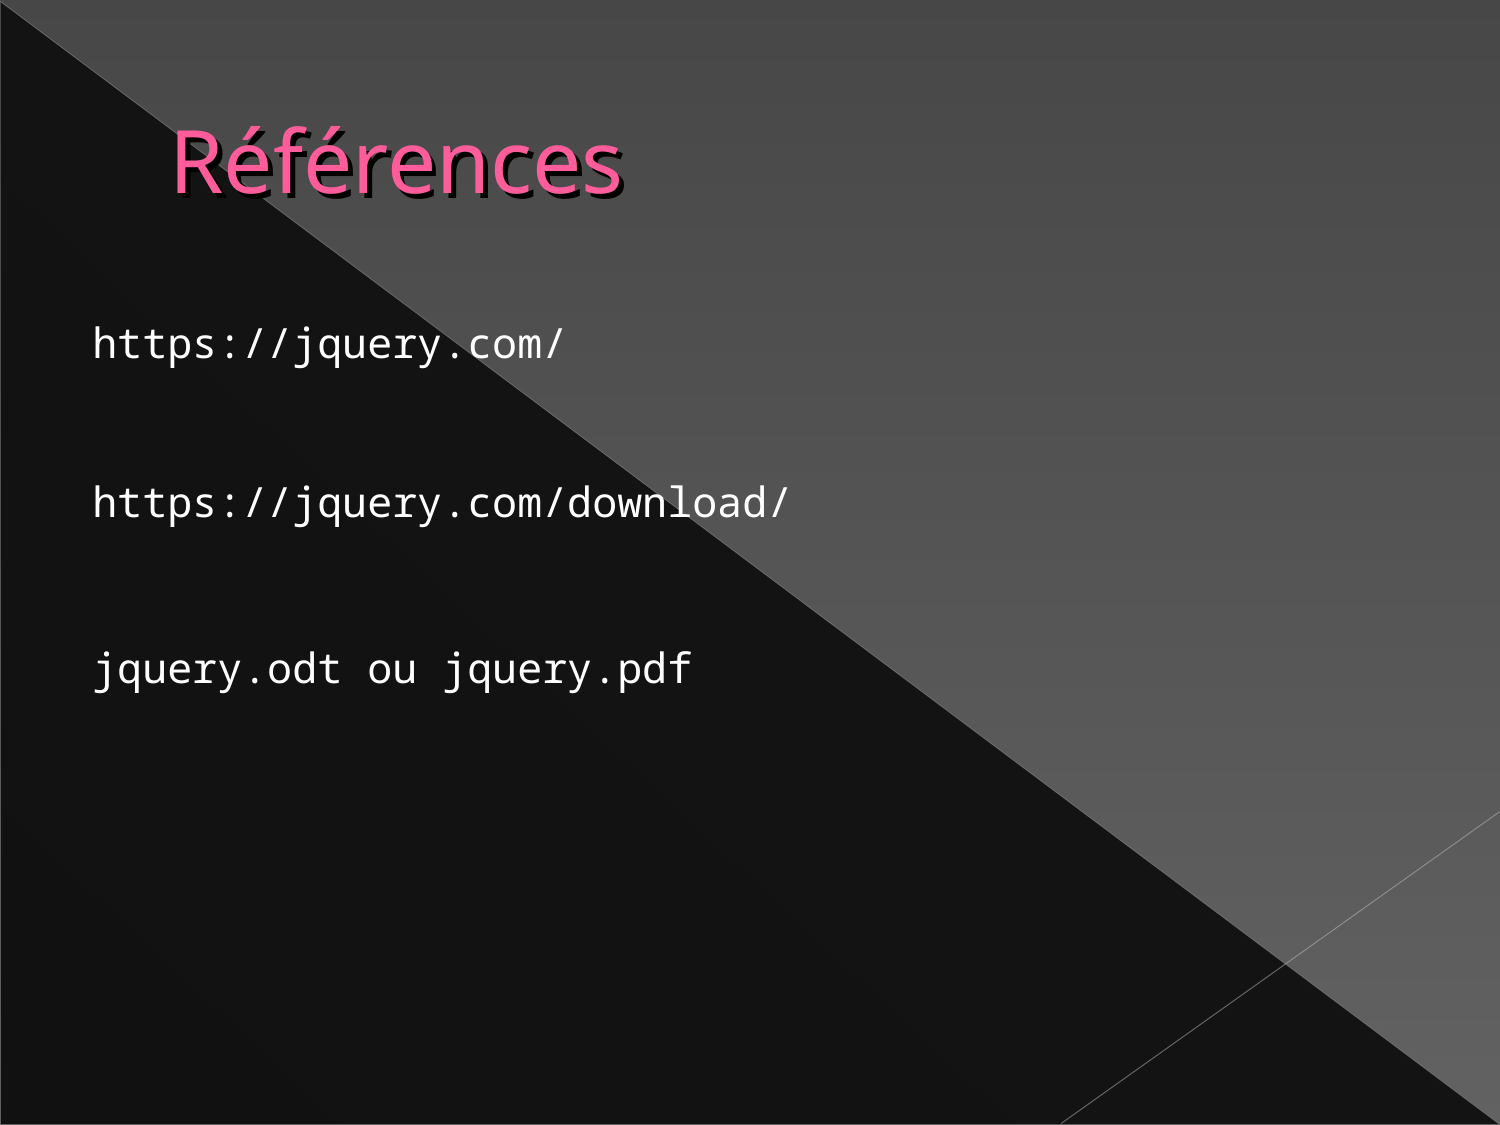

# Références
https://jquery.com/
https://jquery.com/download/
jquery.odt ou jquery.pdf